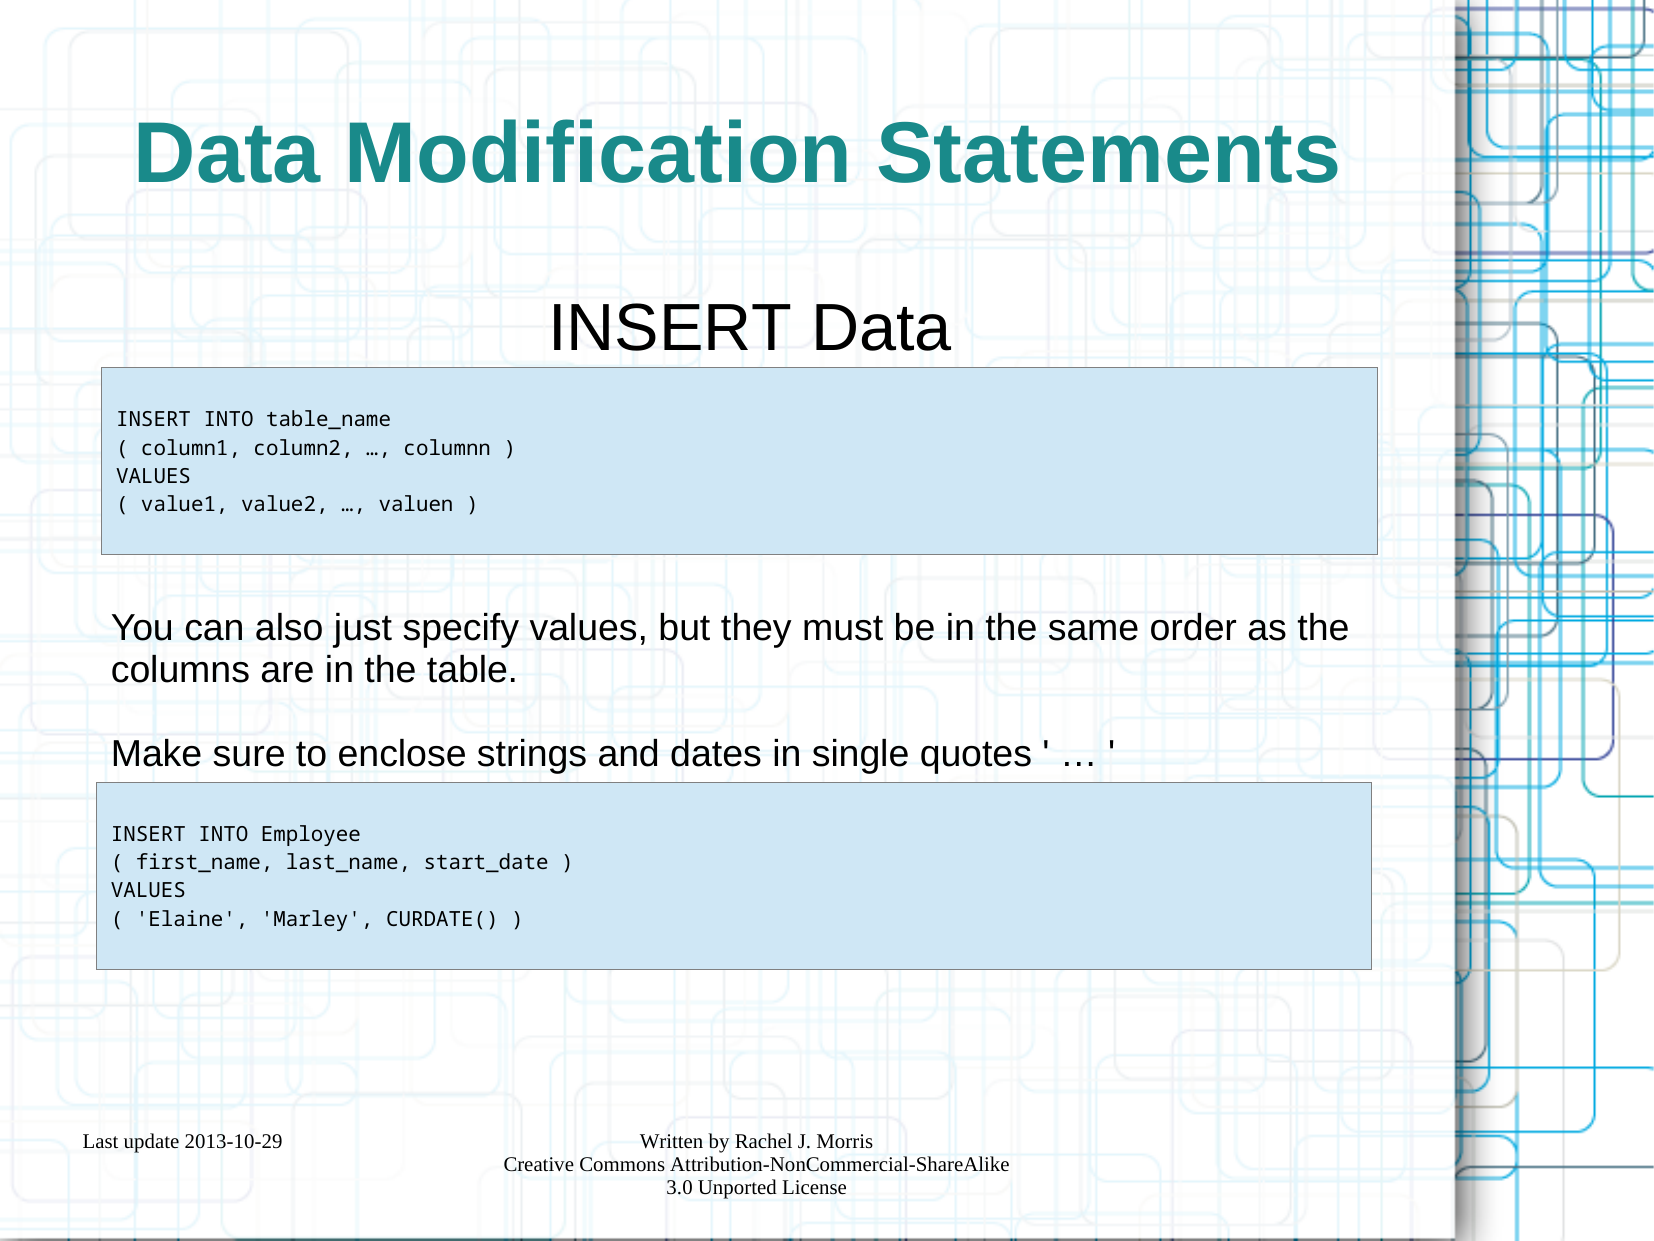

# Data Modification Statements
INSERT Data
INSERT INTO table_name
( column1, column2, …, columnn )
VALUES
( value1, value2, …, valuen )
You can also just specify values, but they must be in the same order as the columns are in the table.
Make sure to enclose strings and dates in single quotes ' … '
INSERT INTO Employee
( first_name, last_name, start_date )
VALUES
( 'Elaine', 'Marley', CURDATE() )